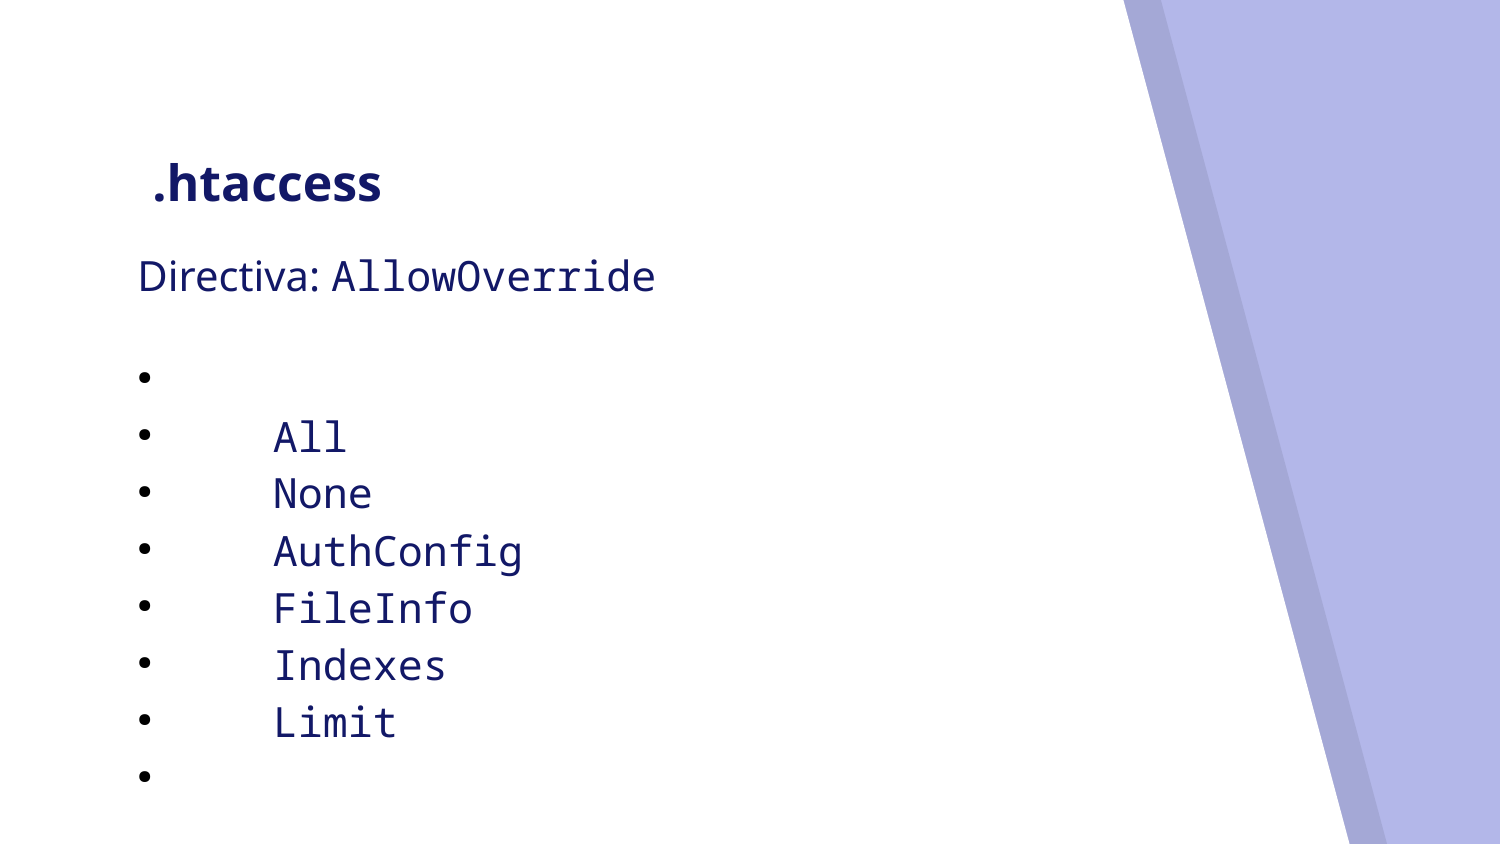

# .htaccess
Directiva: AllowOverride
 All
 None
 AuthConfig
 FileInfo
 Indexes
 Limit